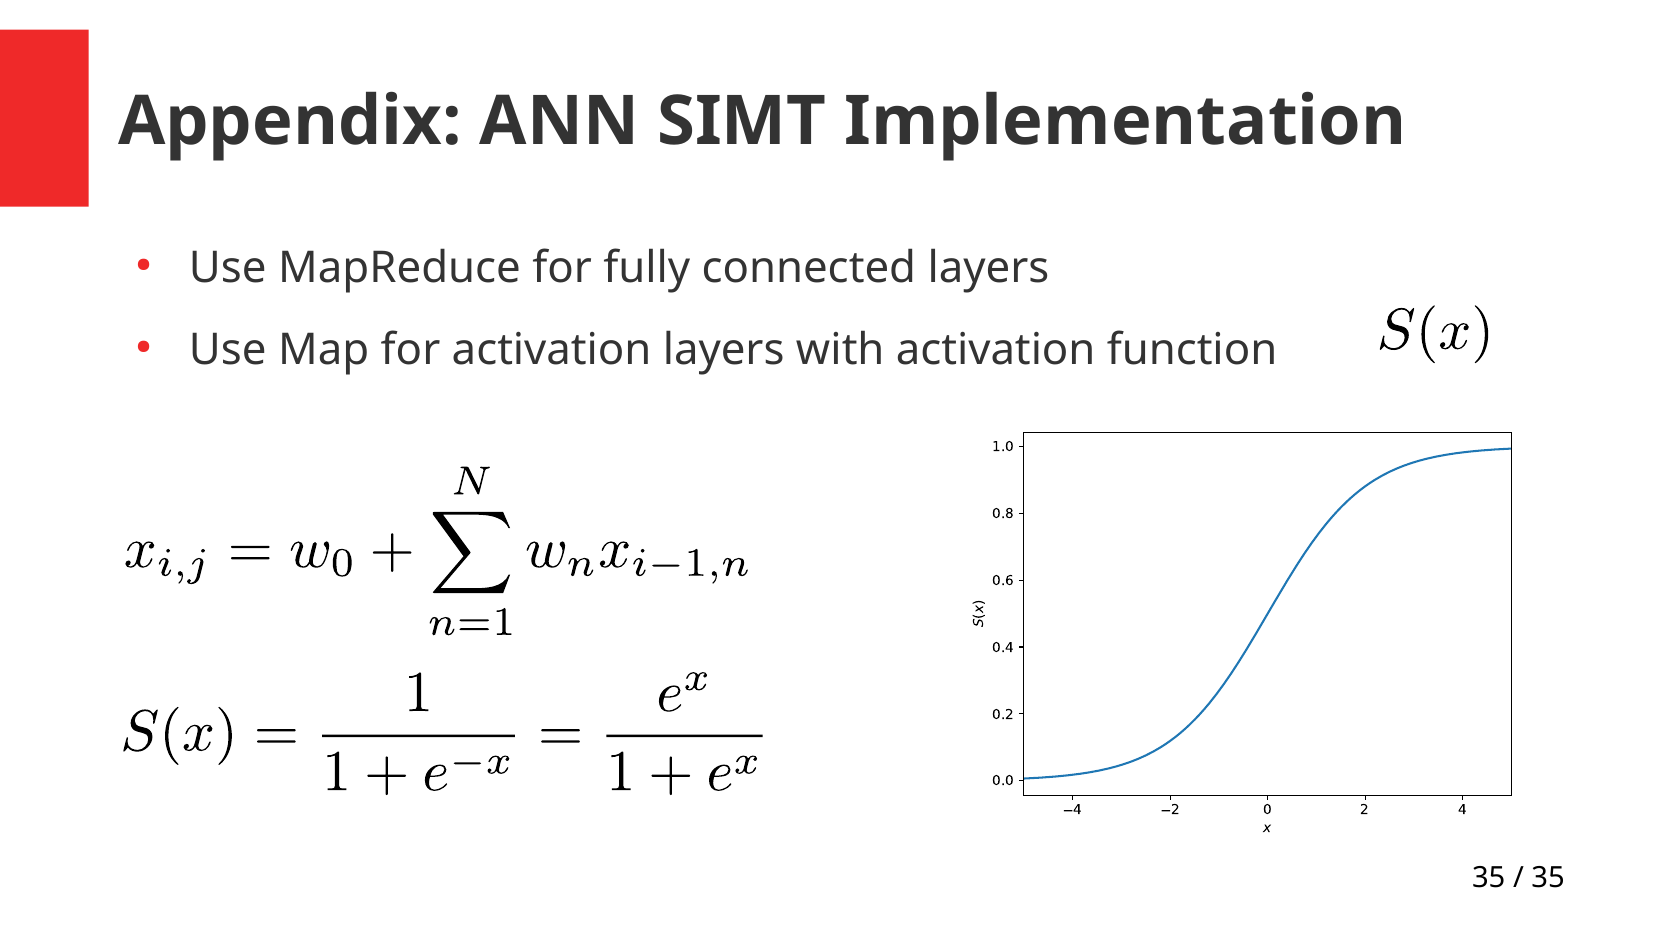

# Appendix: ANN SIMT Implementation
Use MapReduce for fully connected layers
Use Map for activation layers with activation function
35